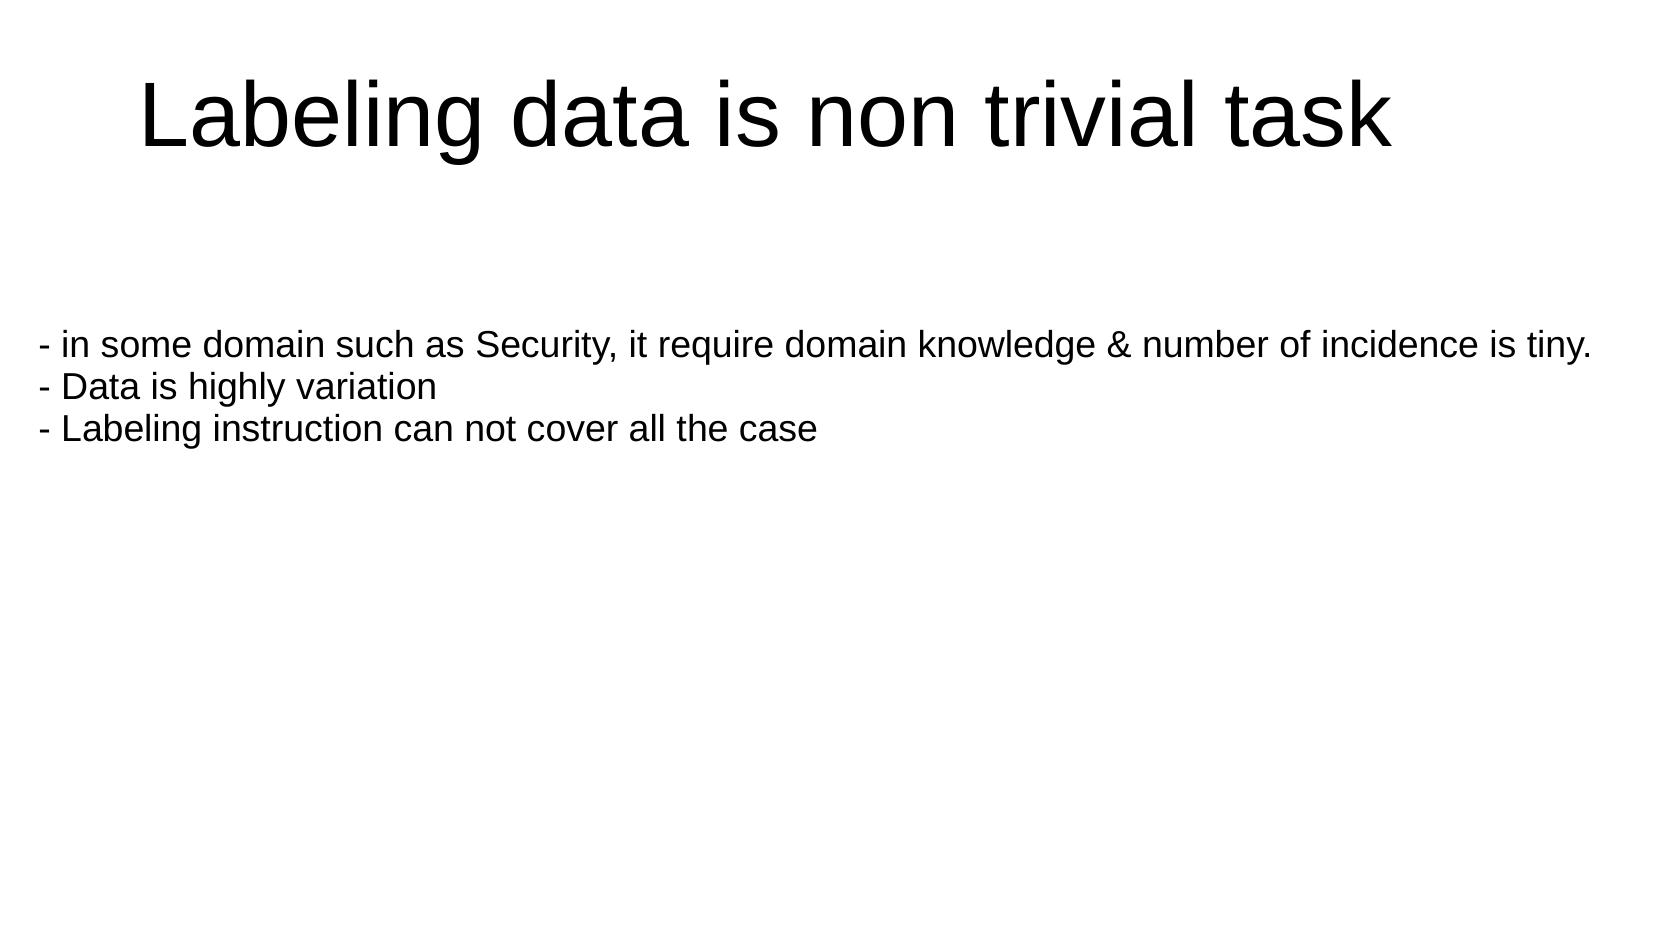

# Labeling data is non trivial task
- in some domain such as Security, it require domain knowledge & number of incidence is tiny.
- Data is highly variation
- Labeling instruction can not cover all the case